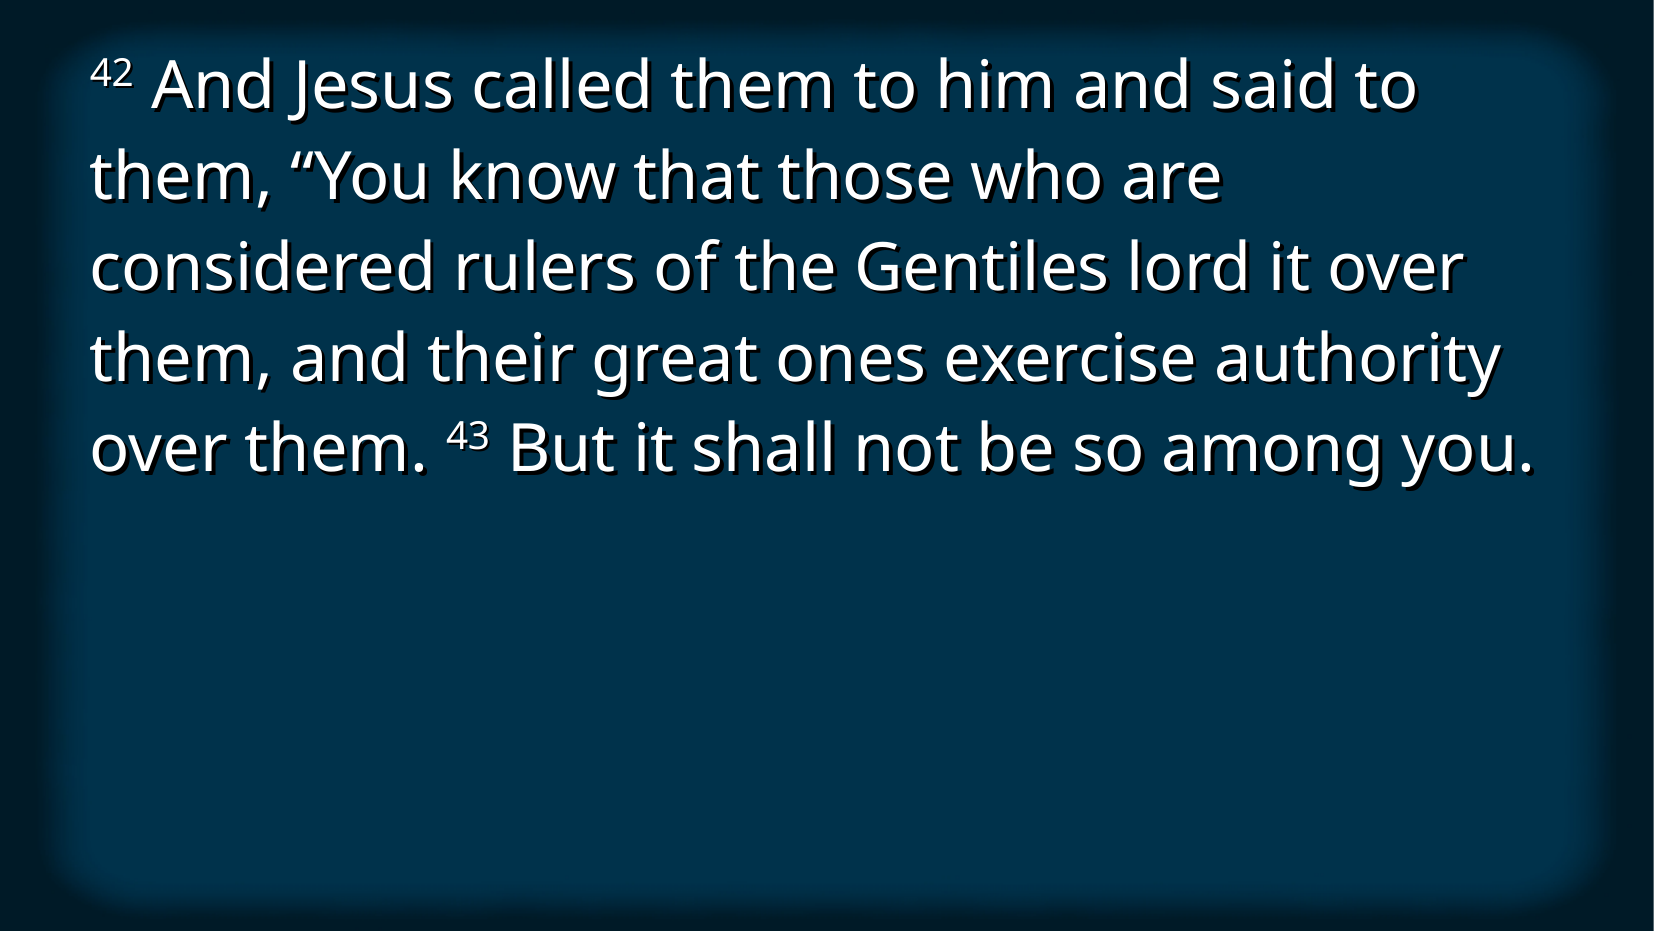

42 And Jesus called them to him and said to them, “You know that those who are considered rulers of the Gentiles lord it over them, and their great ones exercise authority over them. 43 But it shall not be so among you.